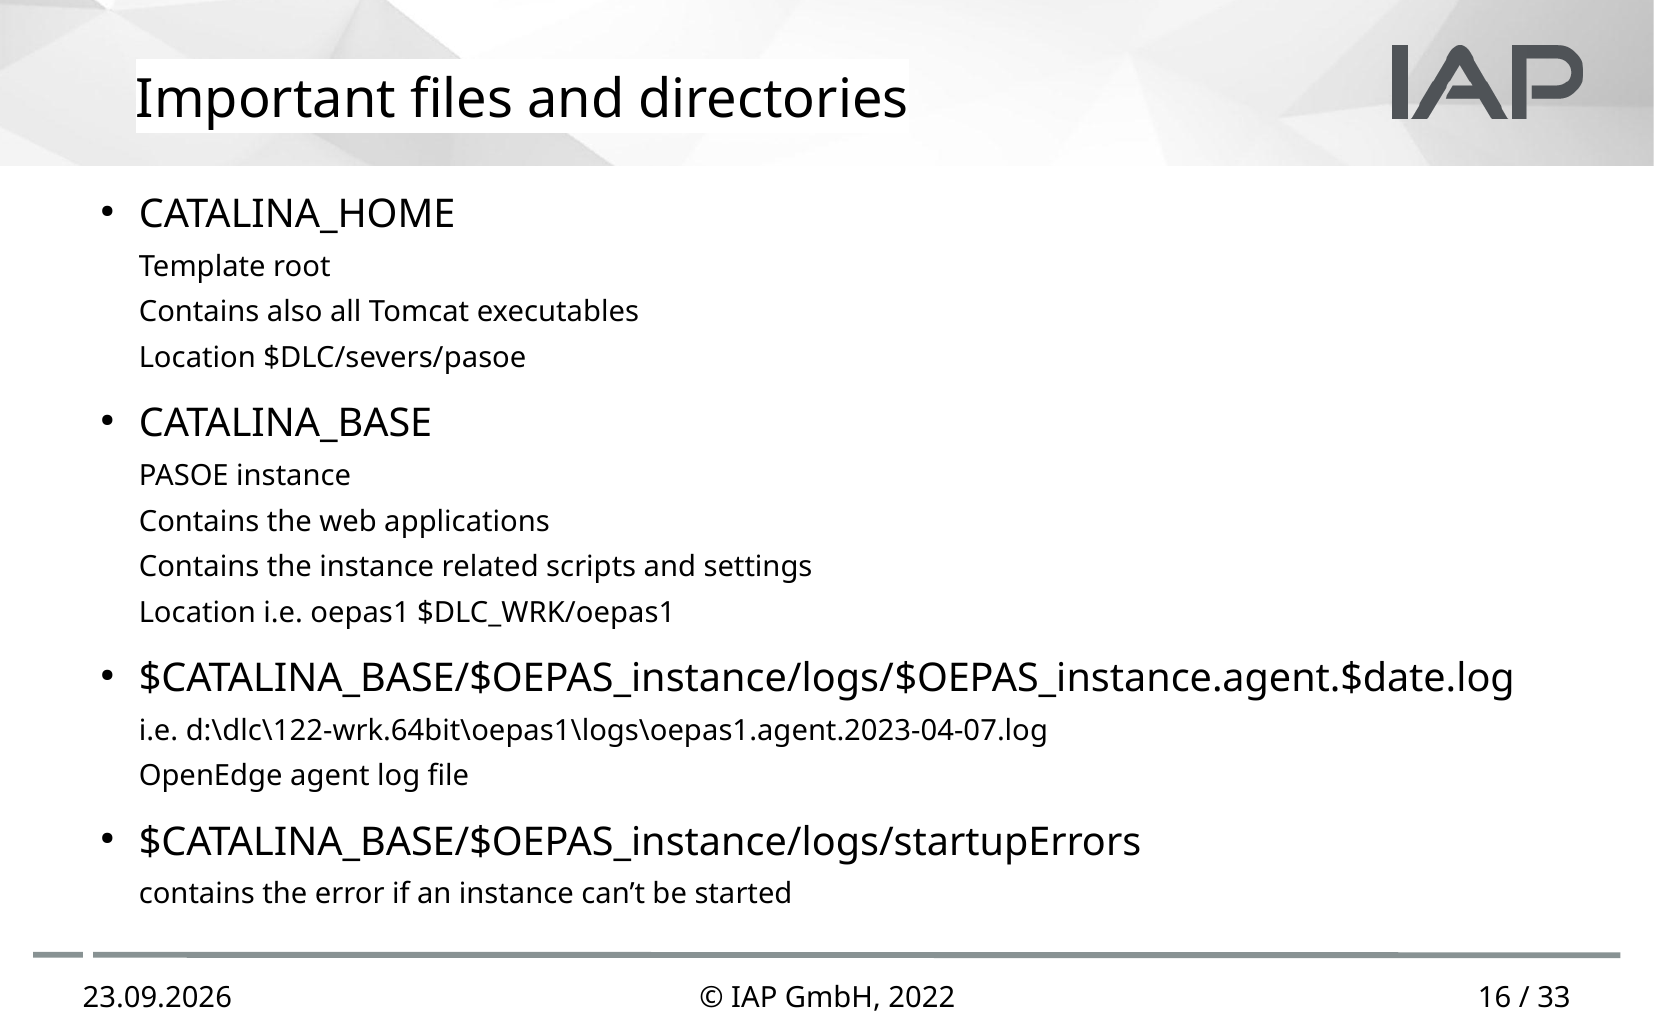

# Important files and directories
CATALINA_HOME
Template root
Contains also all Tomcat executables
Location $DLC/severs/pasoe
CATALINA_BASE
PASOE instance
Contains the web applications
Contains the instance related scripts and settings
Location i.e. oepas1 $DLC_WRK/oepas1
$CATALINA_BASE/$OEPAS_instance/logs/$OEPAS_instance.agent.$date.log
i.e. d:\dlc\122-wrk.64bit\oepas1\logs\oepas1.agent.2023-04-07.log
OpenEdge agent log file
$CATALINA_BASE/$OEPAS_instance/logs/startupErrors
contains the error if an instance can’t be started
© IAP GmbH, 2022
16